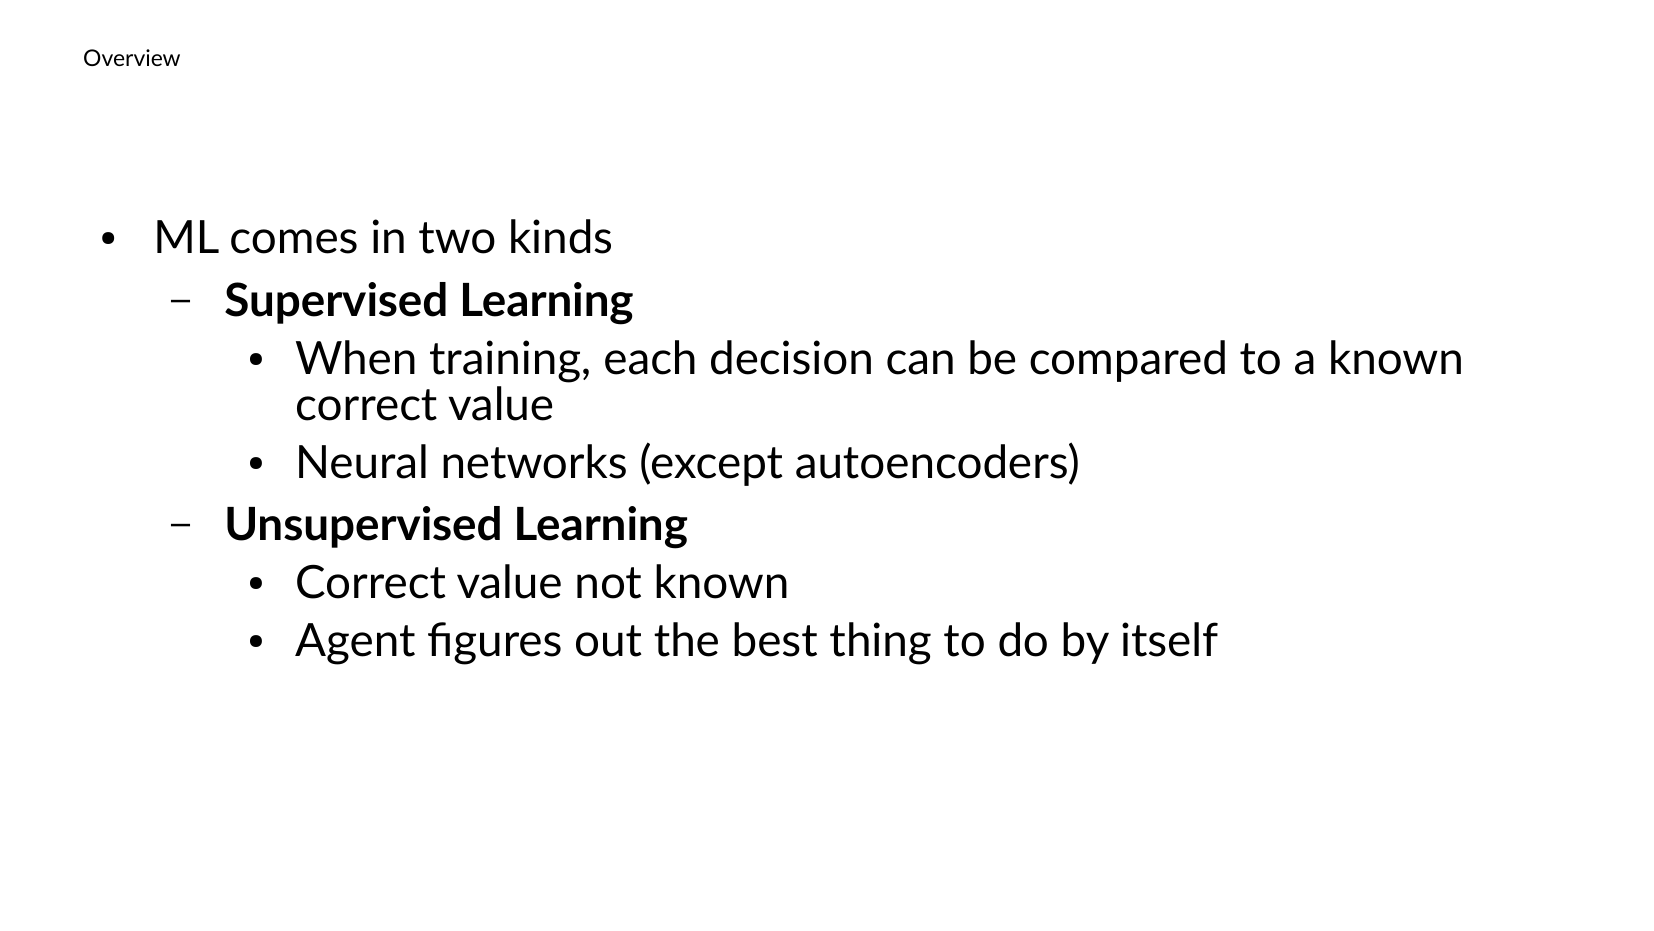

# Overview
ML comes in two kinds
Supervised Learning
When training, each decision can be compared to a known correct value
Neural networks (except autoencoders)
Unsupervised Learning
Correct value not known
Agent figures out the best thing to do by itself